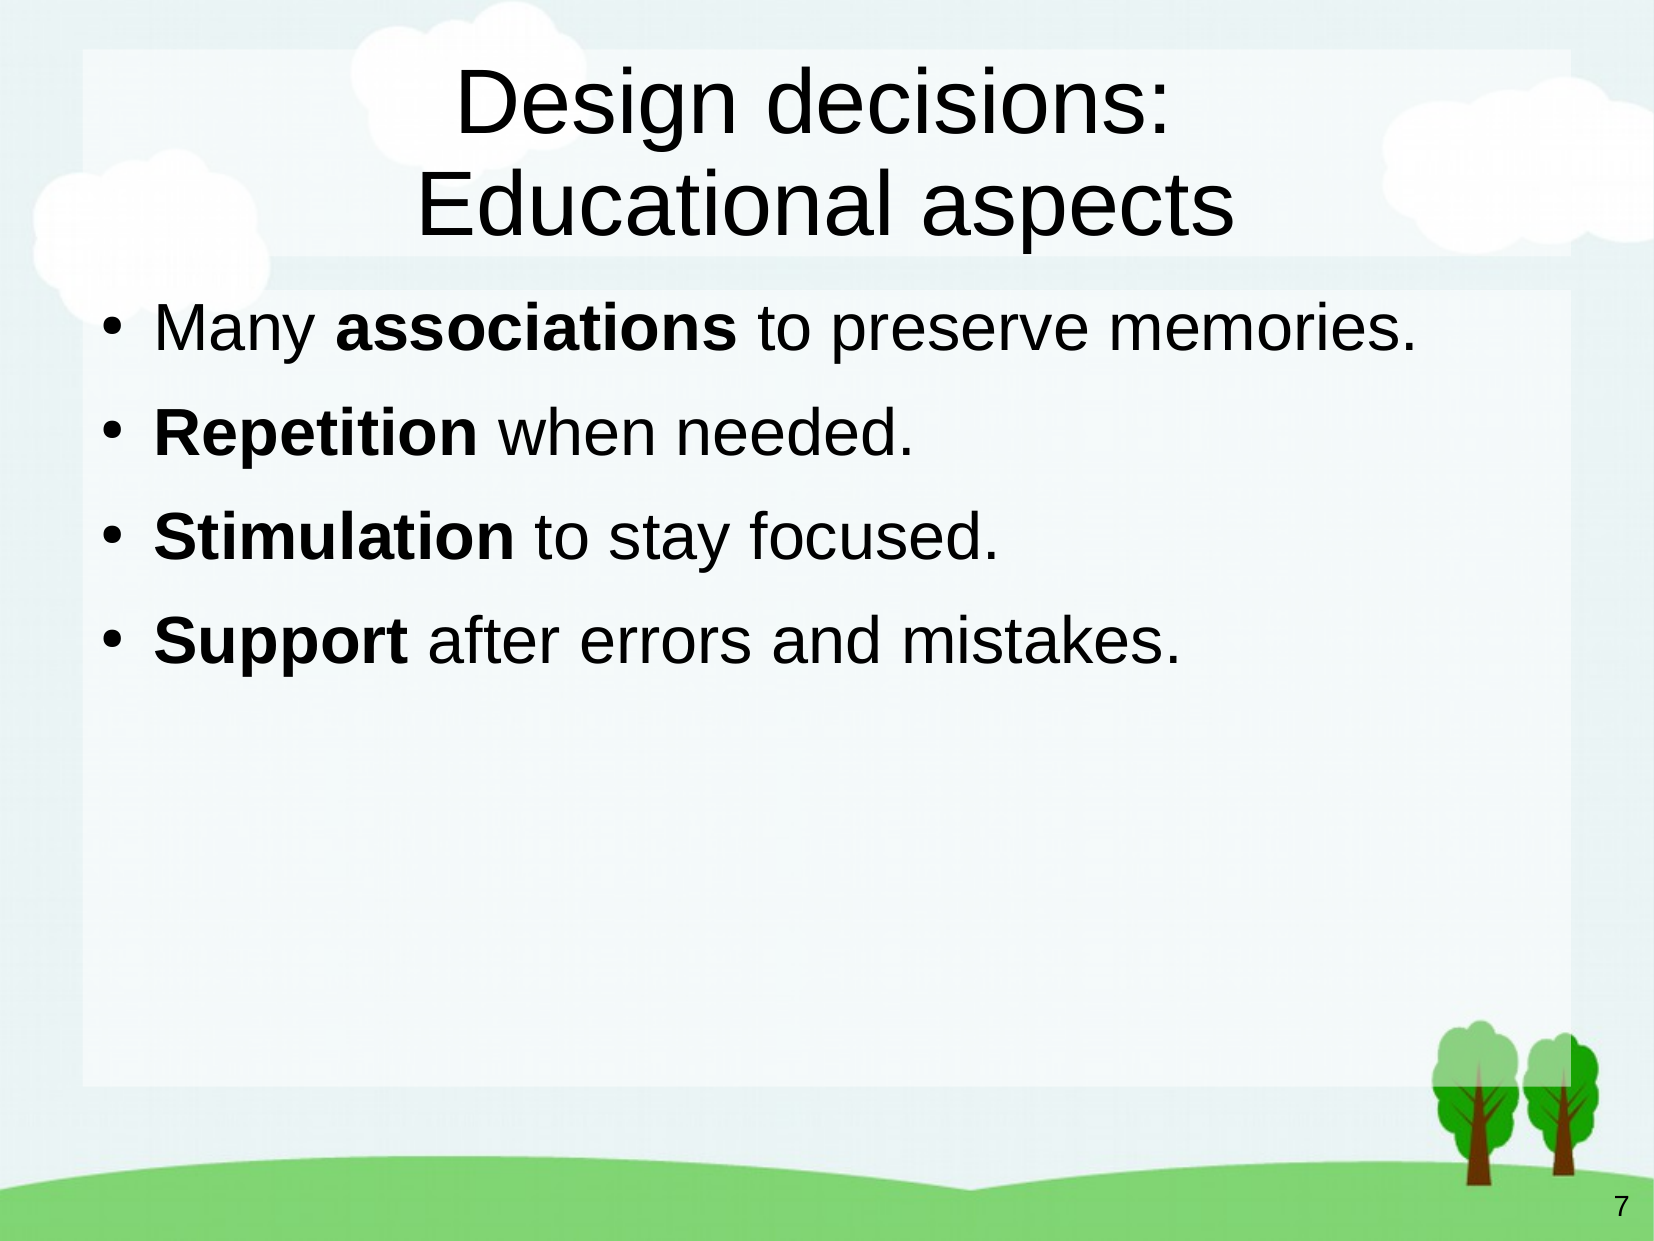

# Design decisions: Educational aspects
Many associations to preserve memories.
Repetition when needed.
Stimulation to stay focused.
Support after errors and mistakes.
7